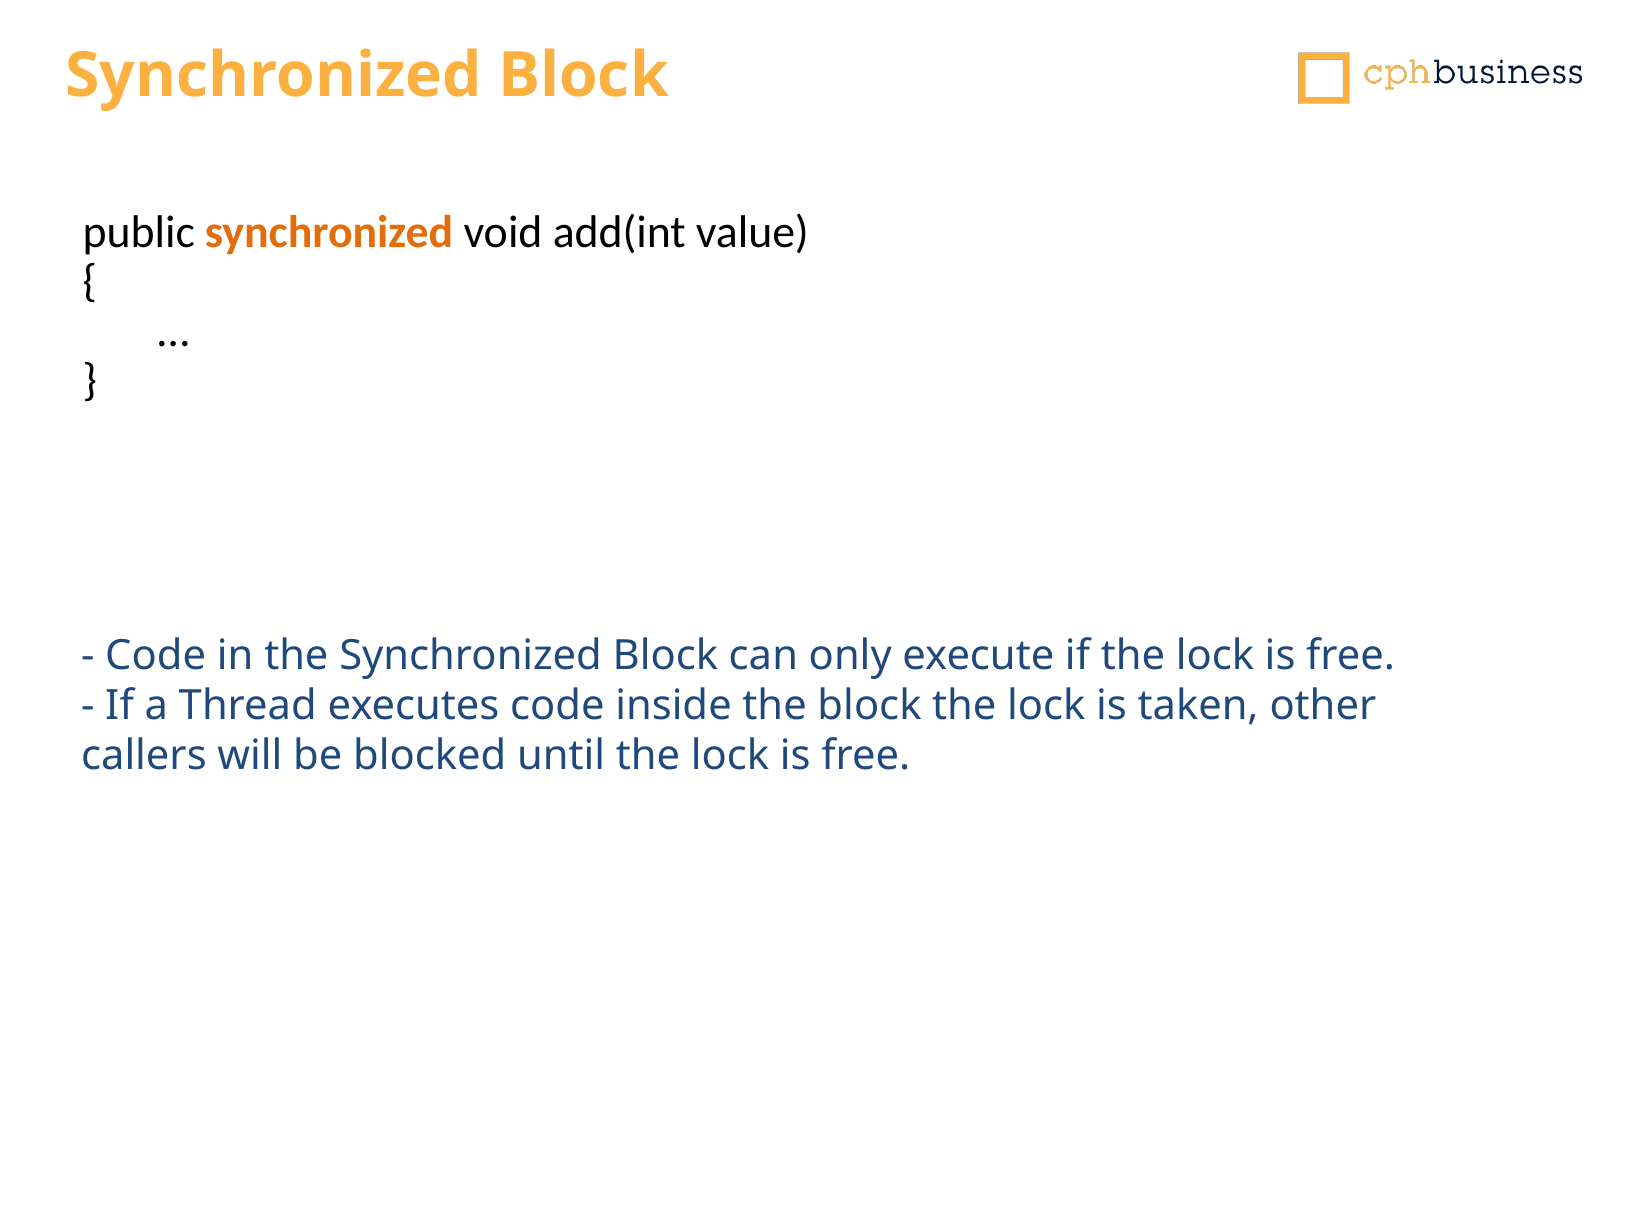

Synchronized Block
public synchronized void add(int value)
{
	…
}
- Code in the Synchronized Block can only execute if the lock is free.
- If a Thread executes code inside the block the lock is taken, other callers will be blocked until the lock is free.